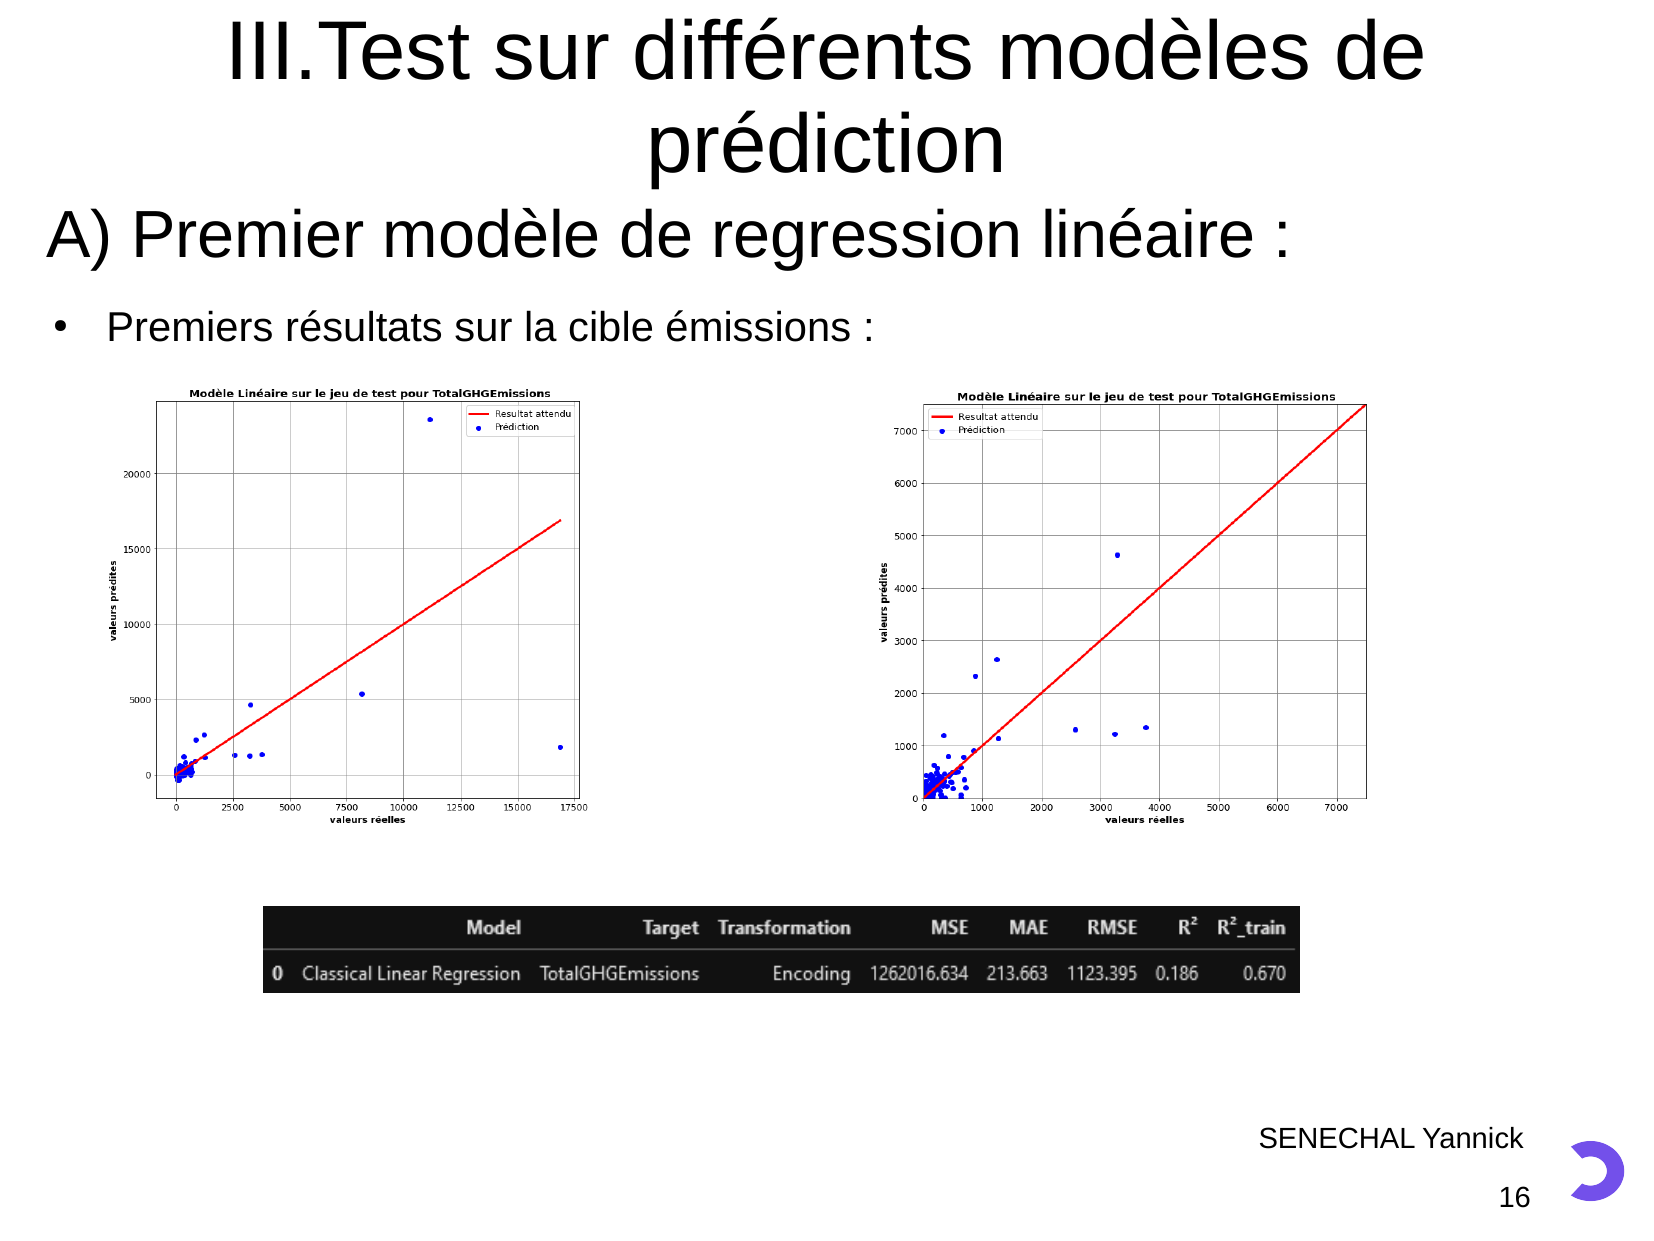

# III.Test sur différents modèles de prédiction
A) Premier modèle de regression linéaire :
Premiers résultats sur la cible émissions :
SENECHAL Yannick
16